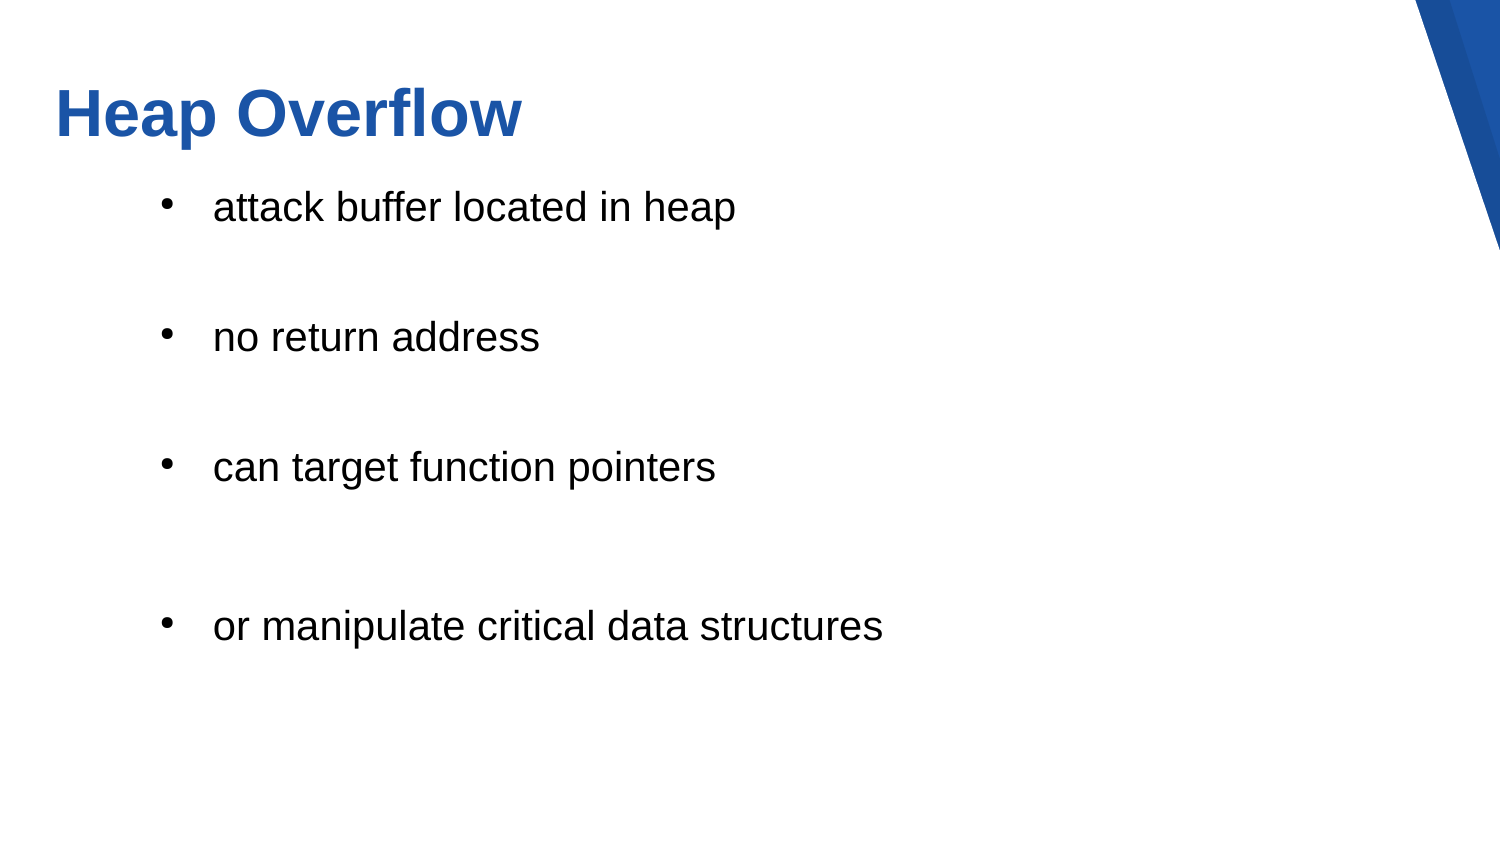

Heap Overflow
# attack buffer located in heap
no return address
can target function pointers
or manipulate critical data structures